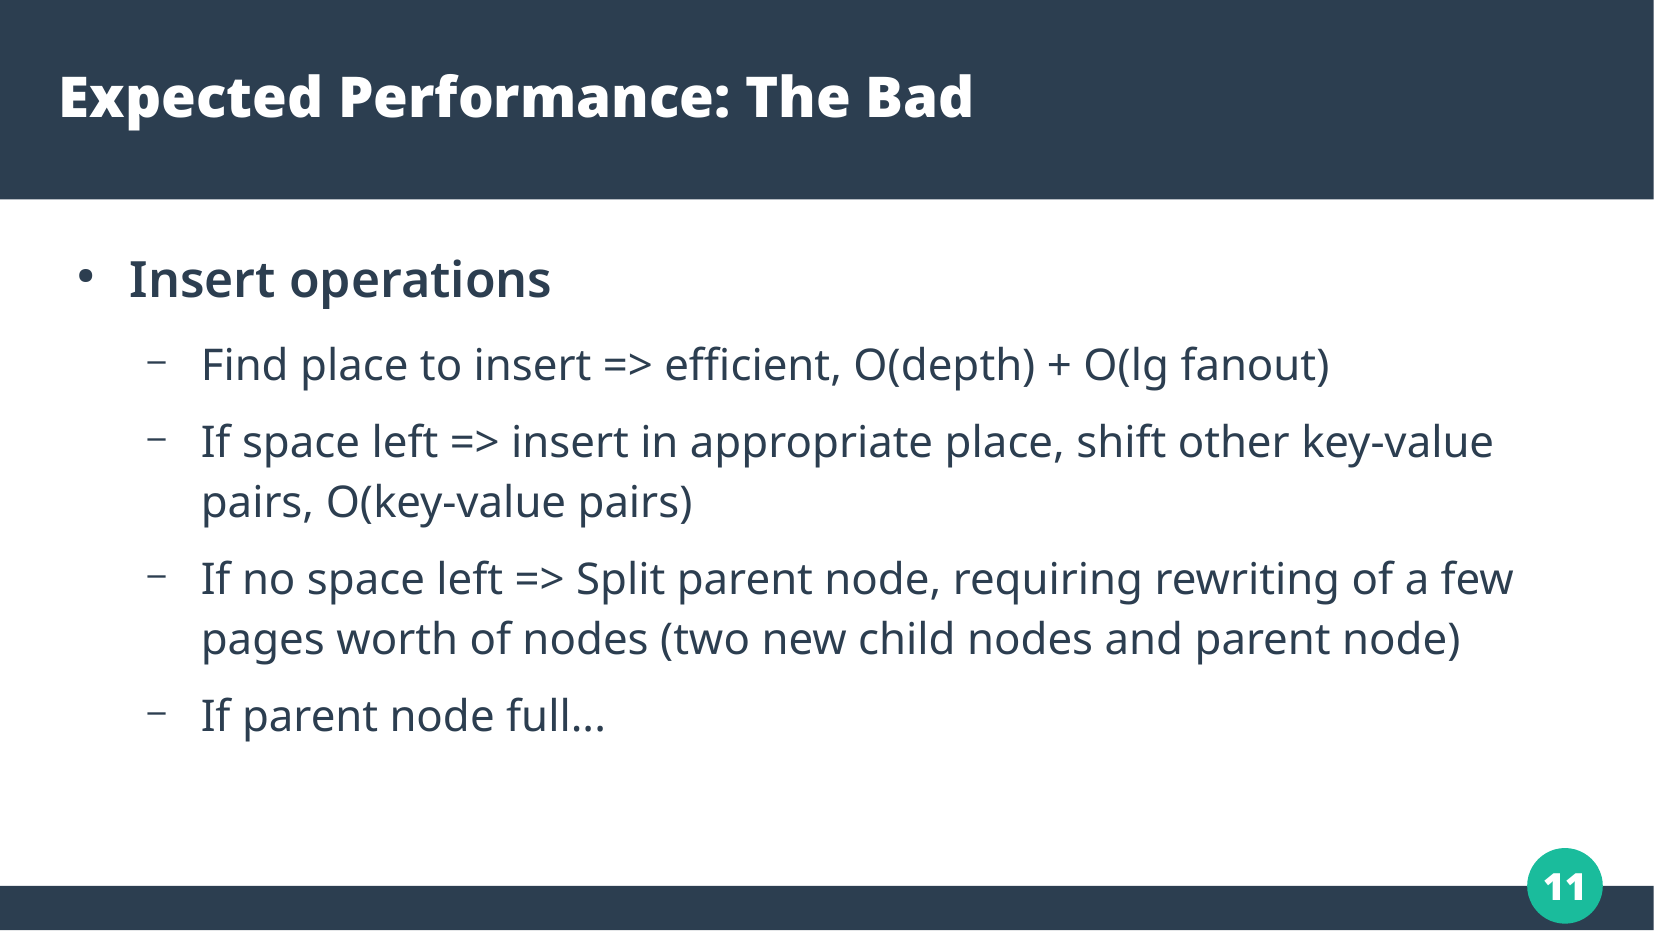

# Expected Performance: The Bad
Insert operations
Find place to insert => efficient, O(depth) + O(lg fanout)
If space left => insert in appropriate place, shift other key-value pairs, O(key-value pairs)
If no space left => Split parent node, requiring rewriting of a few pages worth of nodes (two new child nodes and parent node)
If parent node full...